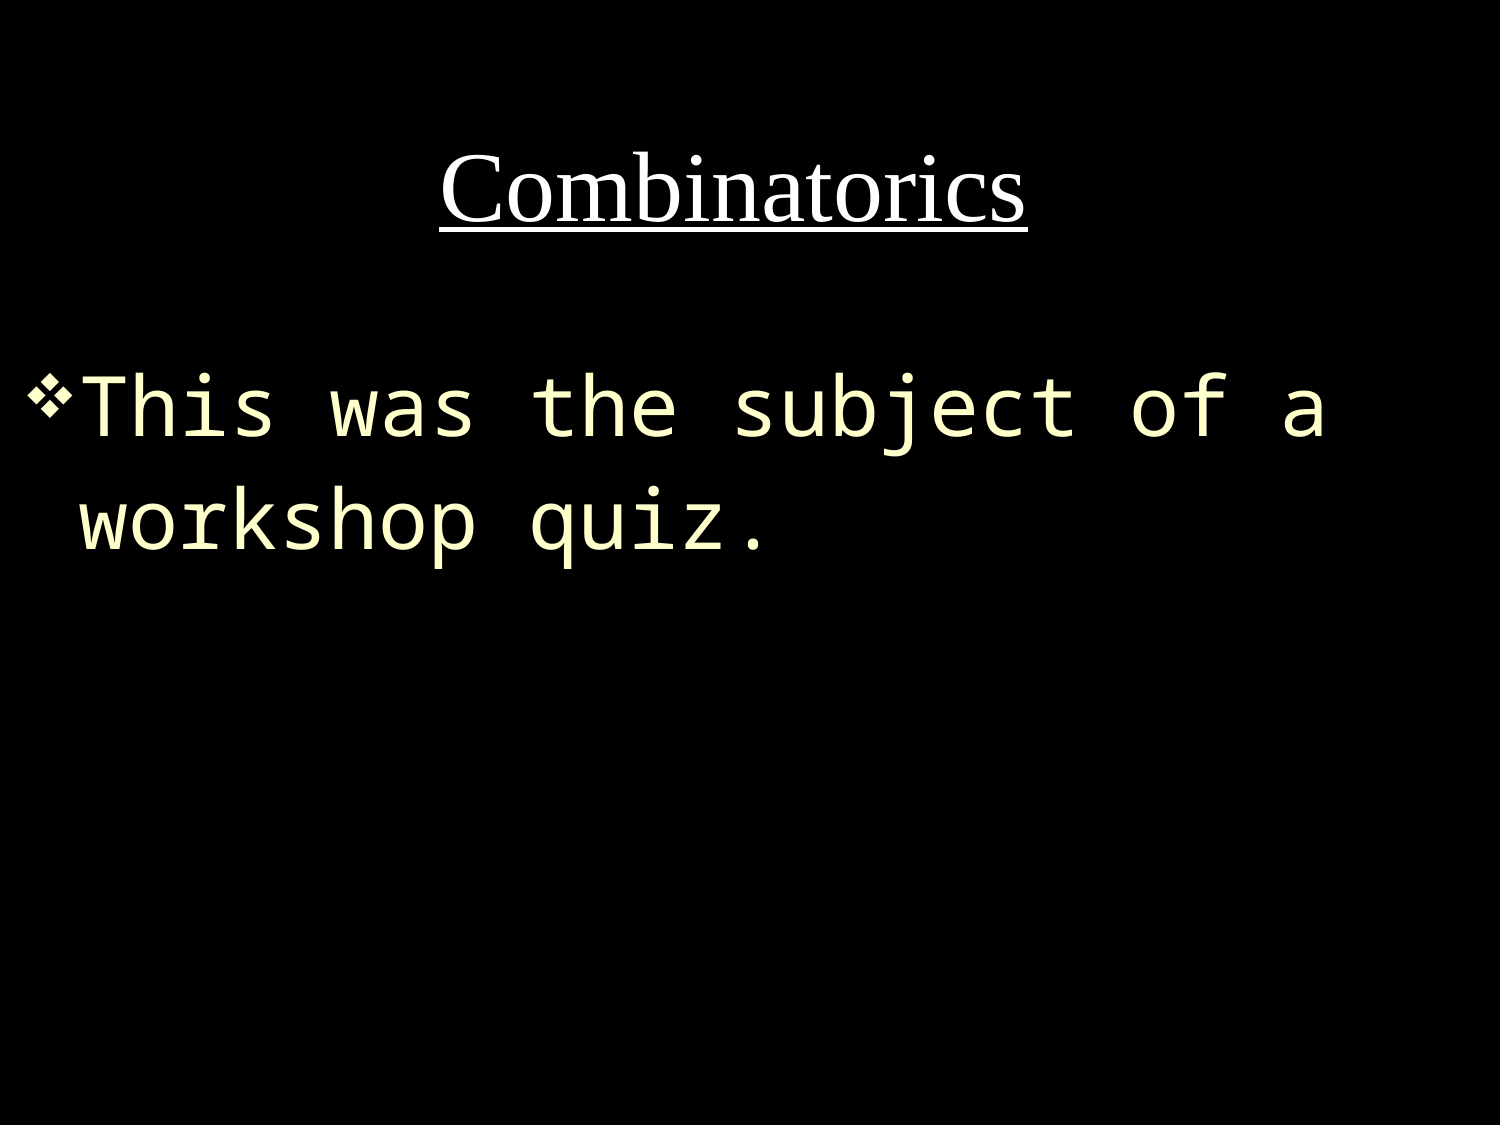

# Combinatorics
This was the subject of a workshop quiz.